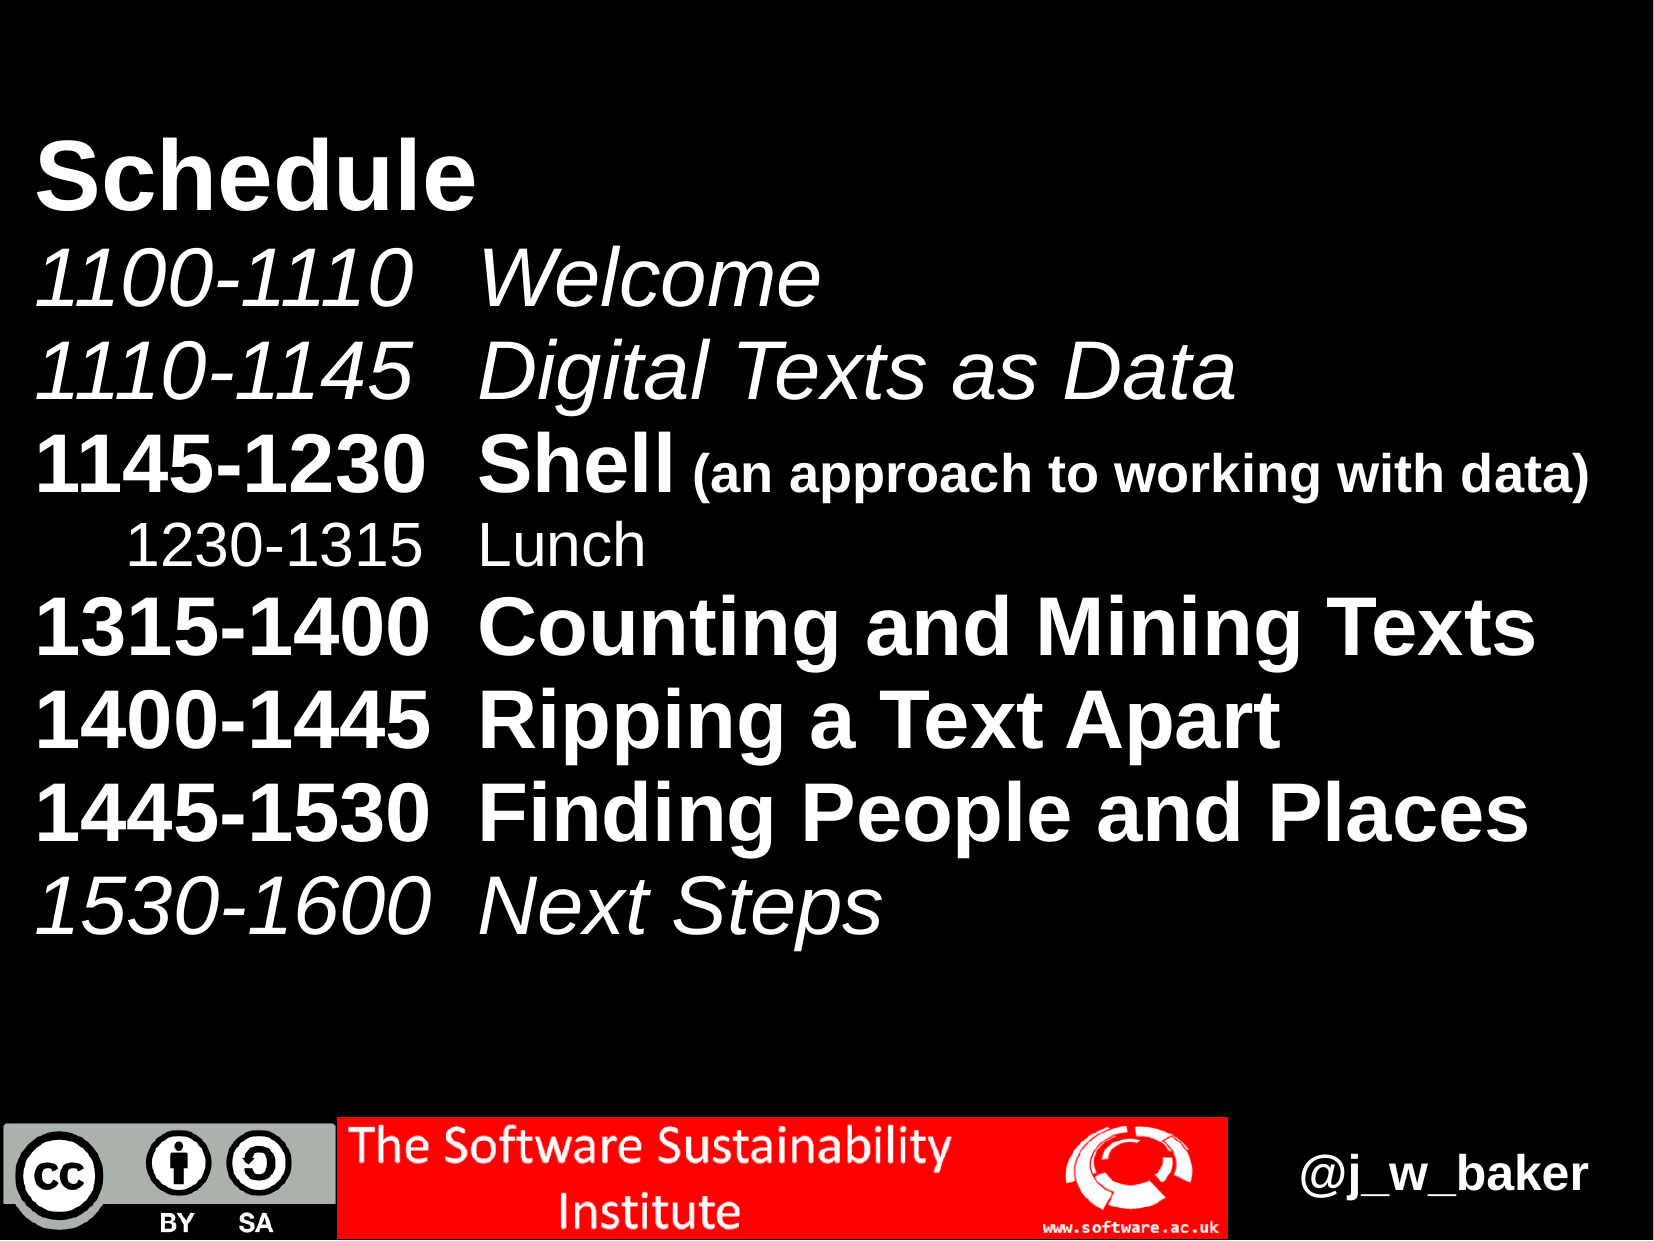

Schedule
1100-1110	Welcome
1110-1145	Digital Texts as Data
1145-1230	Shell (an approach to working with data)
	 1230-1315	Lunch
1315-1400	Counting and Mining Texts
1400-1445	Ripping a Text Apart
1445-1530	Finding People and Places
1530-1600	Next Steps
@j_w_baker